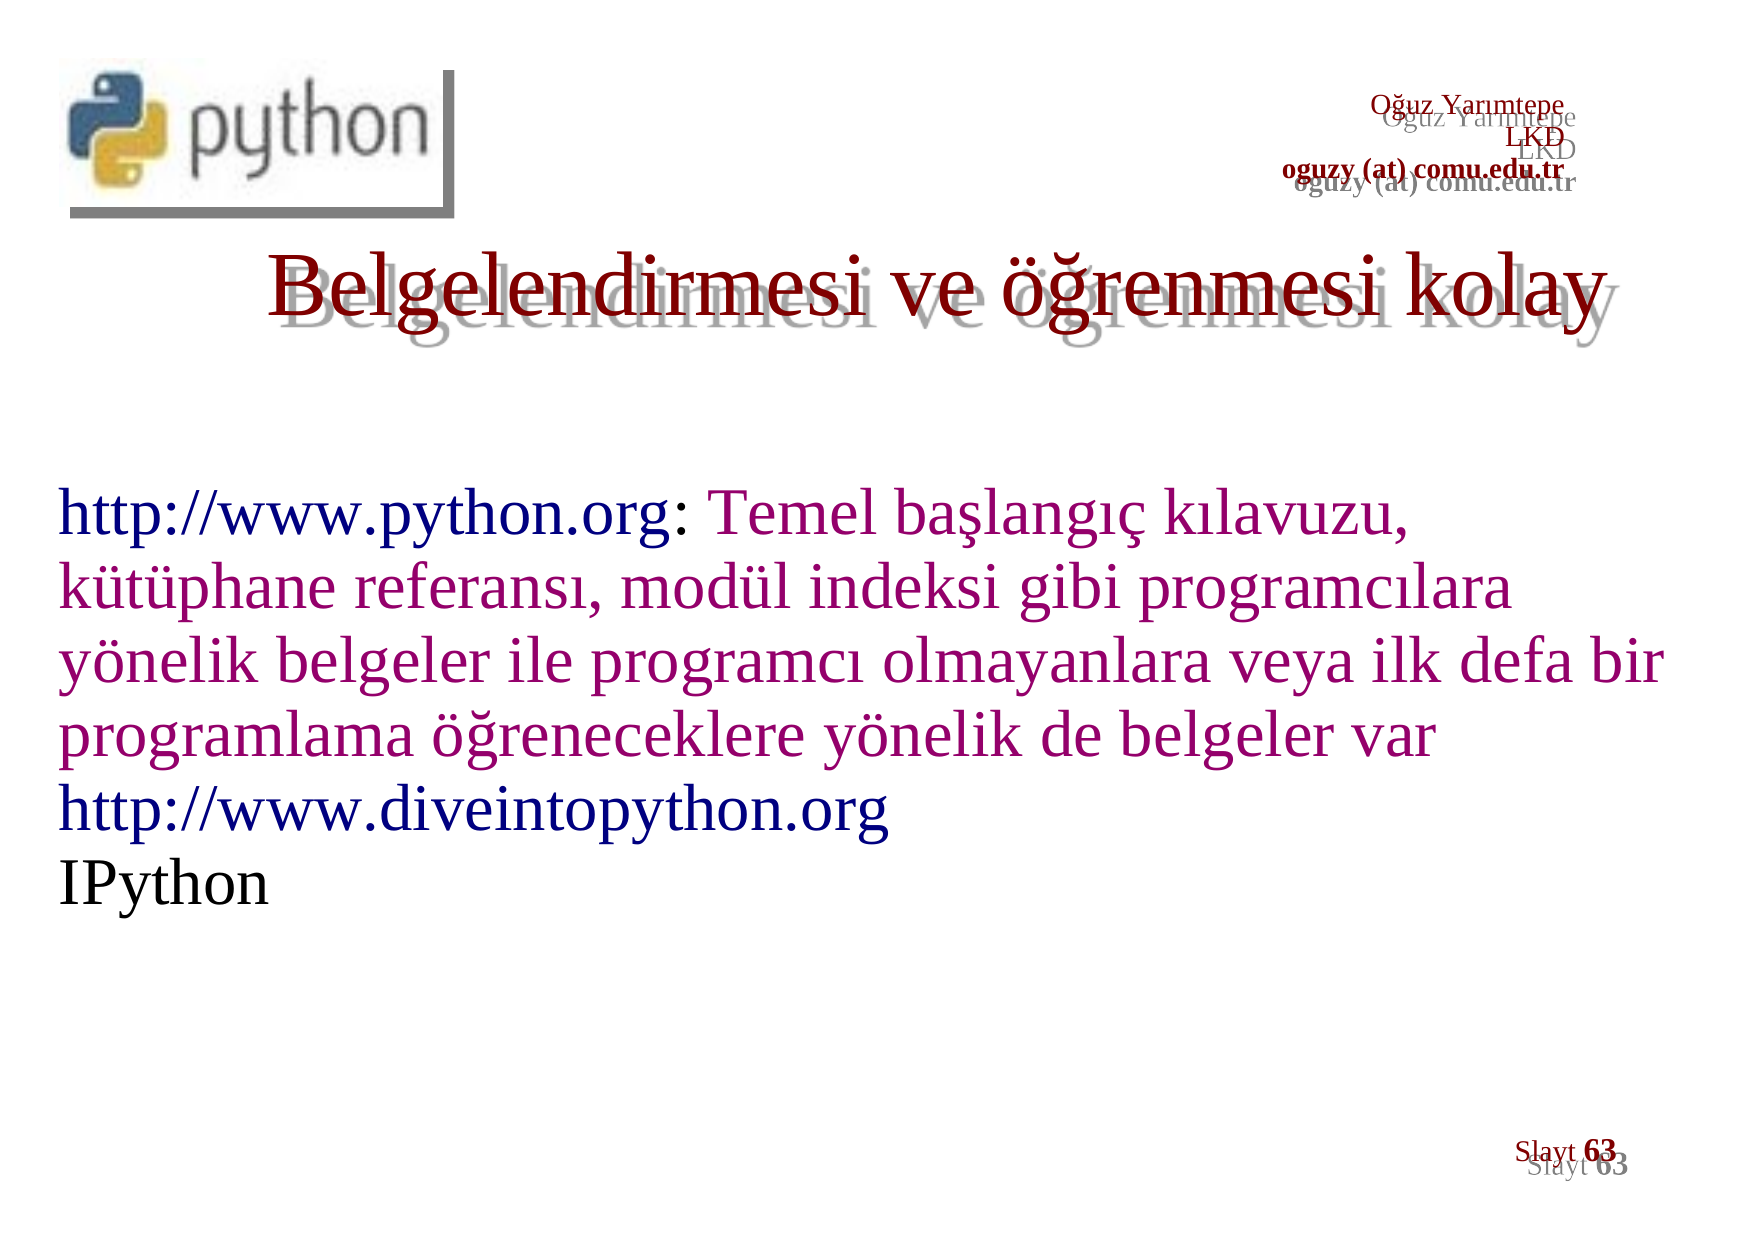

# Belgelendirmesi ve öğrenmesi kolay
http://www.python.org: Temel başlangıç kılavuzu, kütüphane referansı, modül indeksi gibi programcılara yönelik belgeler ile programcı olmayanlara veya ilk defa bir programlama öğreneceklere yönelik de belgeler var
http://www.diveintopython.org
IPython